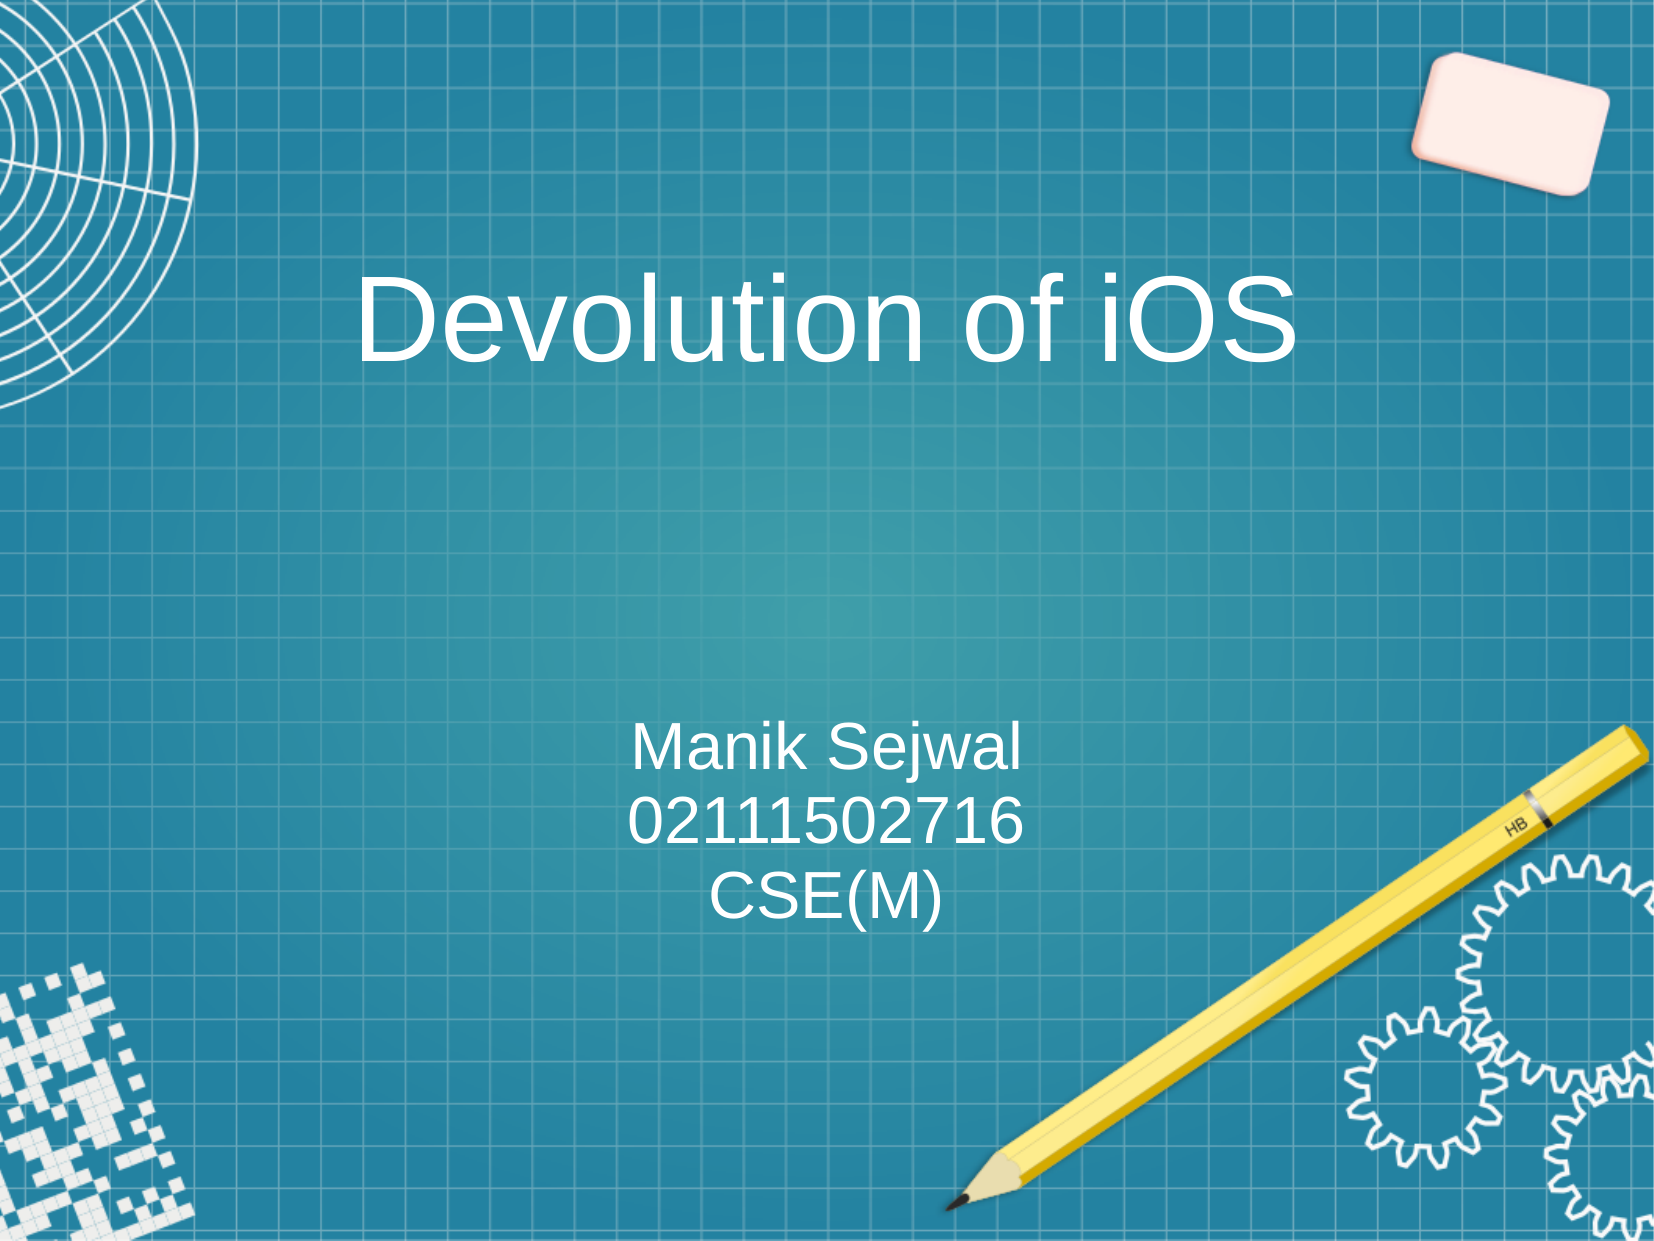

# Devolution of iOS
Manik Sejwal
02111502716
CSE(M)